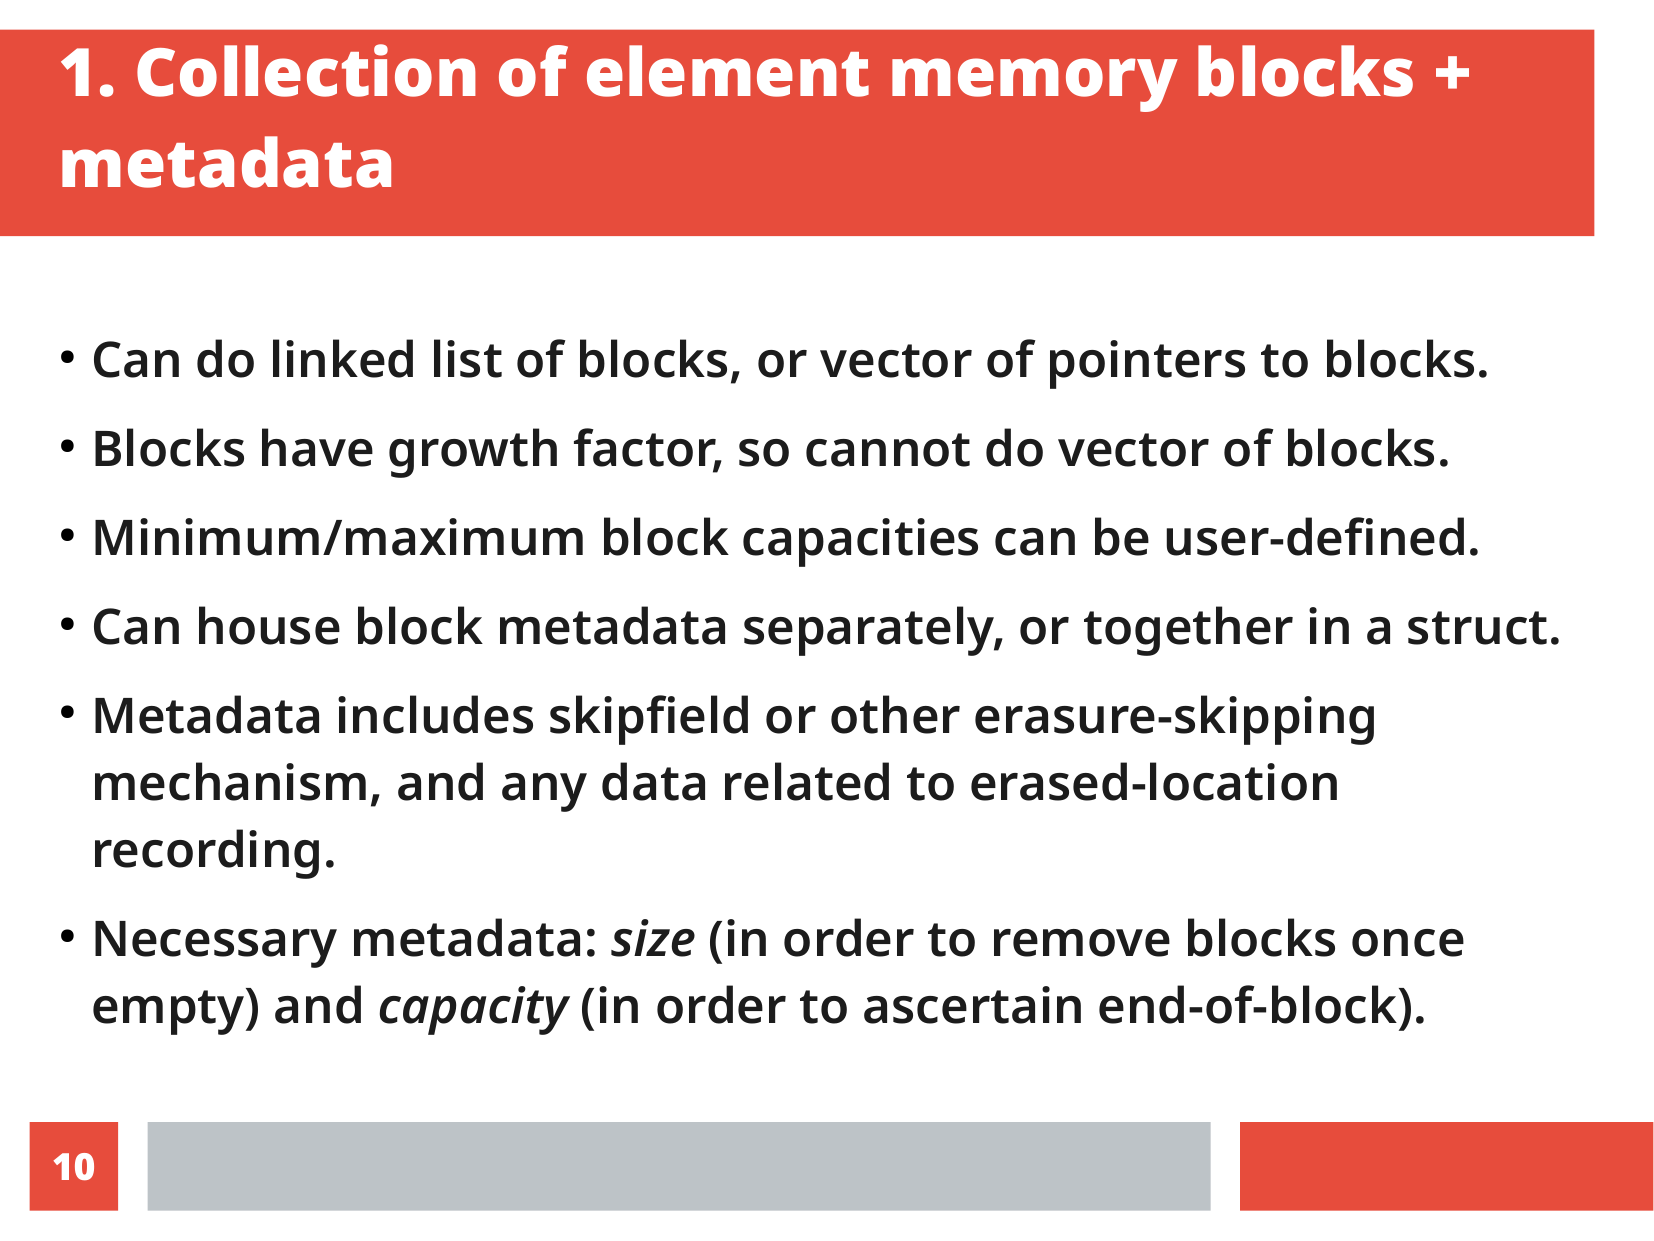

# 1. Collection of element memory blocks + metadata
Can do linked list of blocks, or vector of pointers to blocks.
Blocks have growth factor, so cannot do vector of blocks.
Minimum/maximum block capacities can be user-defined.
Can house block metadata separately, or together in a struct.
Metadata includes skipfield or other erasure-skipping mechanism, and any data related to erased-location recording.
Necessary metadata: size (in order to remove blocks once empty) and capacity (in order to ascertain end-of-block).
10